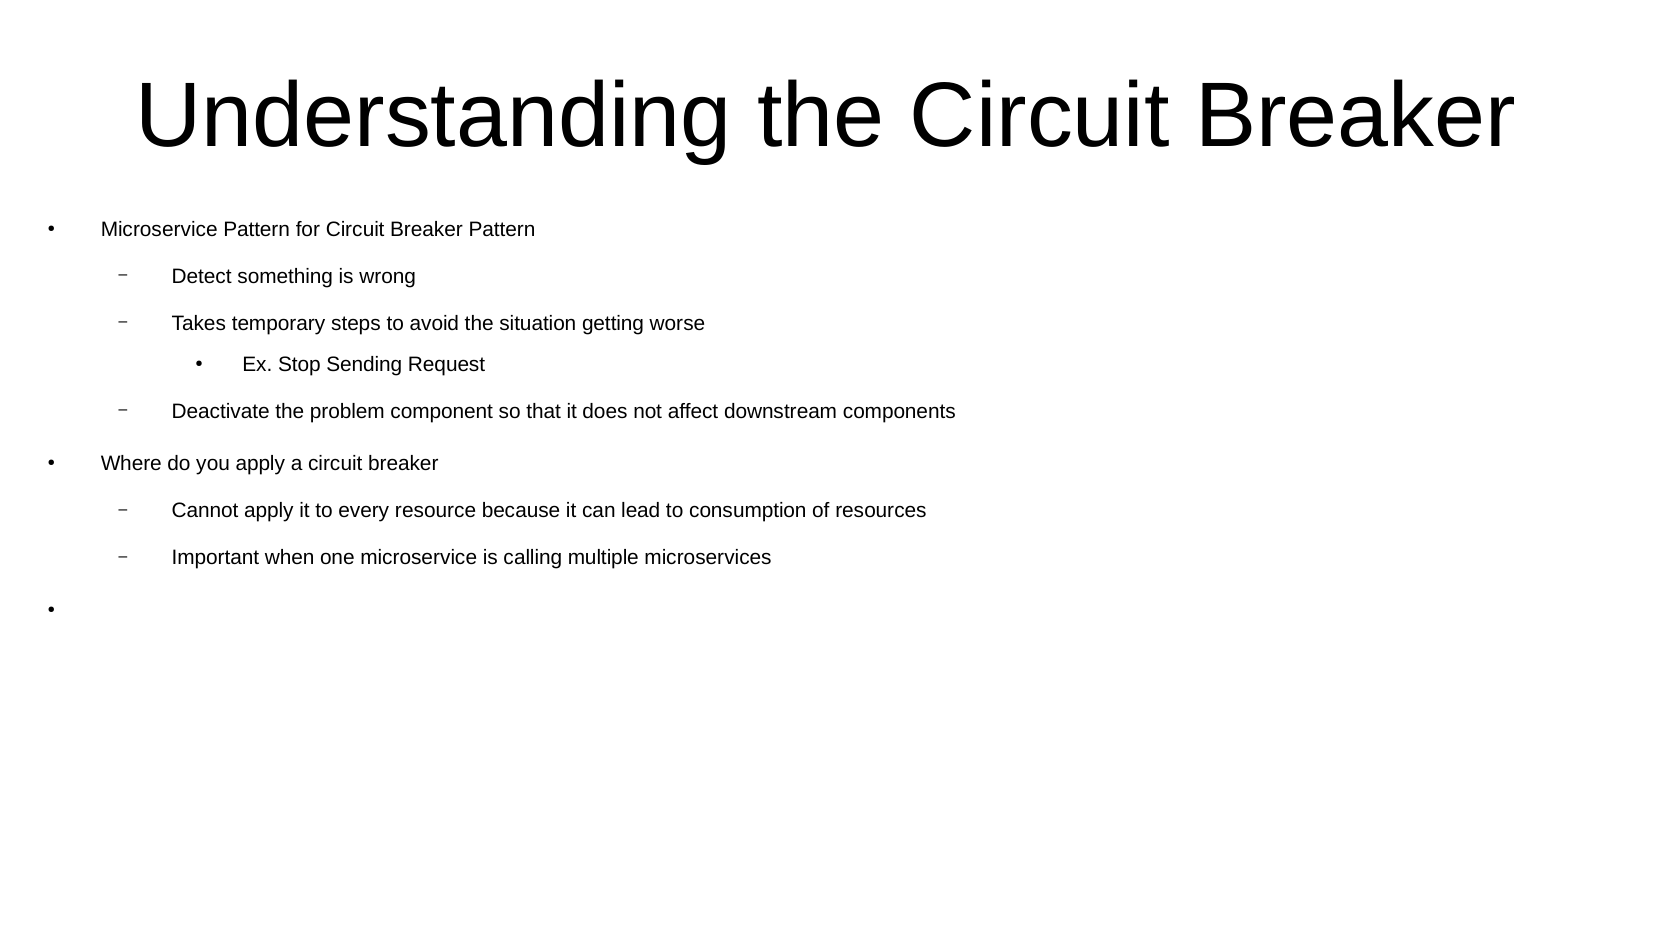

# Understanding the Circuit Breaker
Microservice Pattern for Circuit Breaker Pattern
Detect something is wrong
Takes temporary steps to avoid the situation getting worse
Ex. Stop Sending Request
Deactivate the problem component so that it does not affect downstream components
Where do you apply a circuit breaker
Cannot apply it to every resource because it can lead to consumption of resources
Important when one microservice is calling multiple microservices